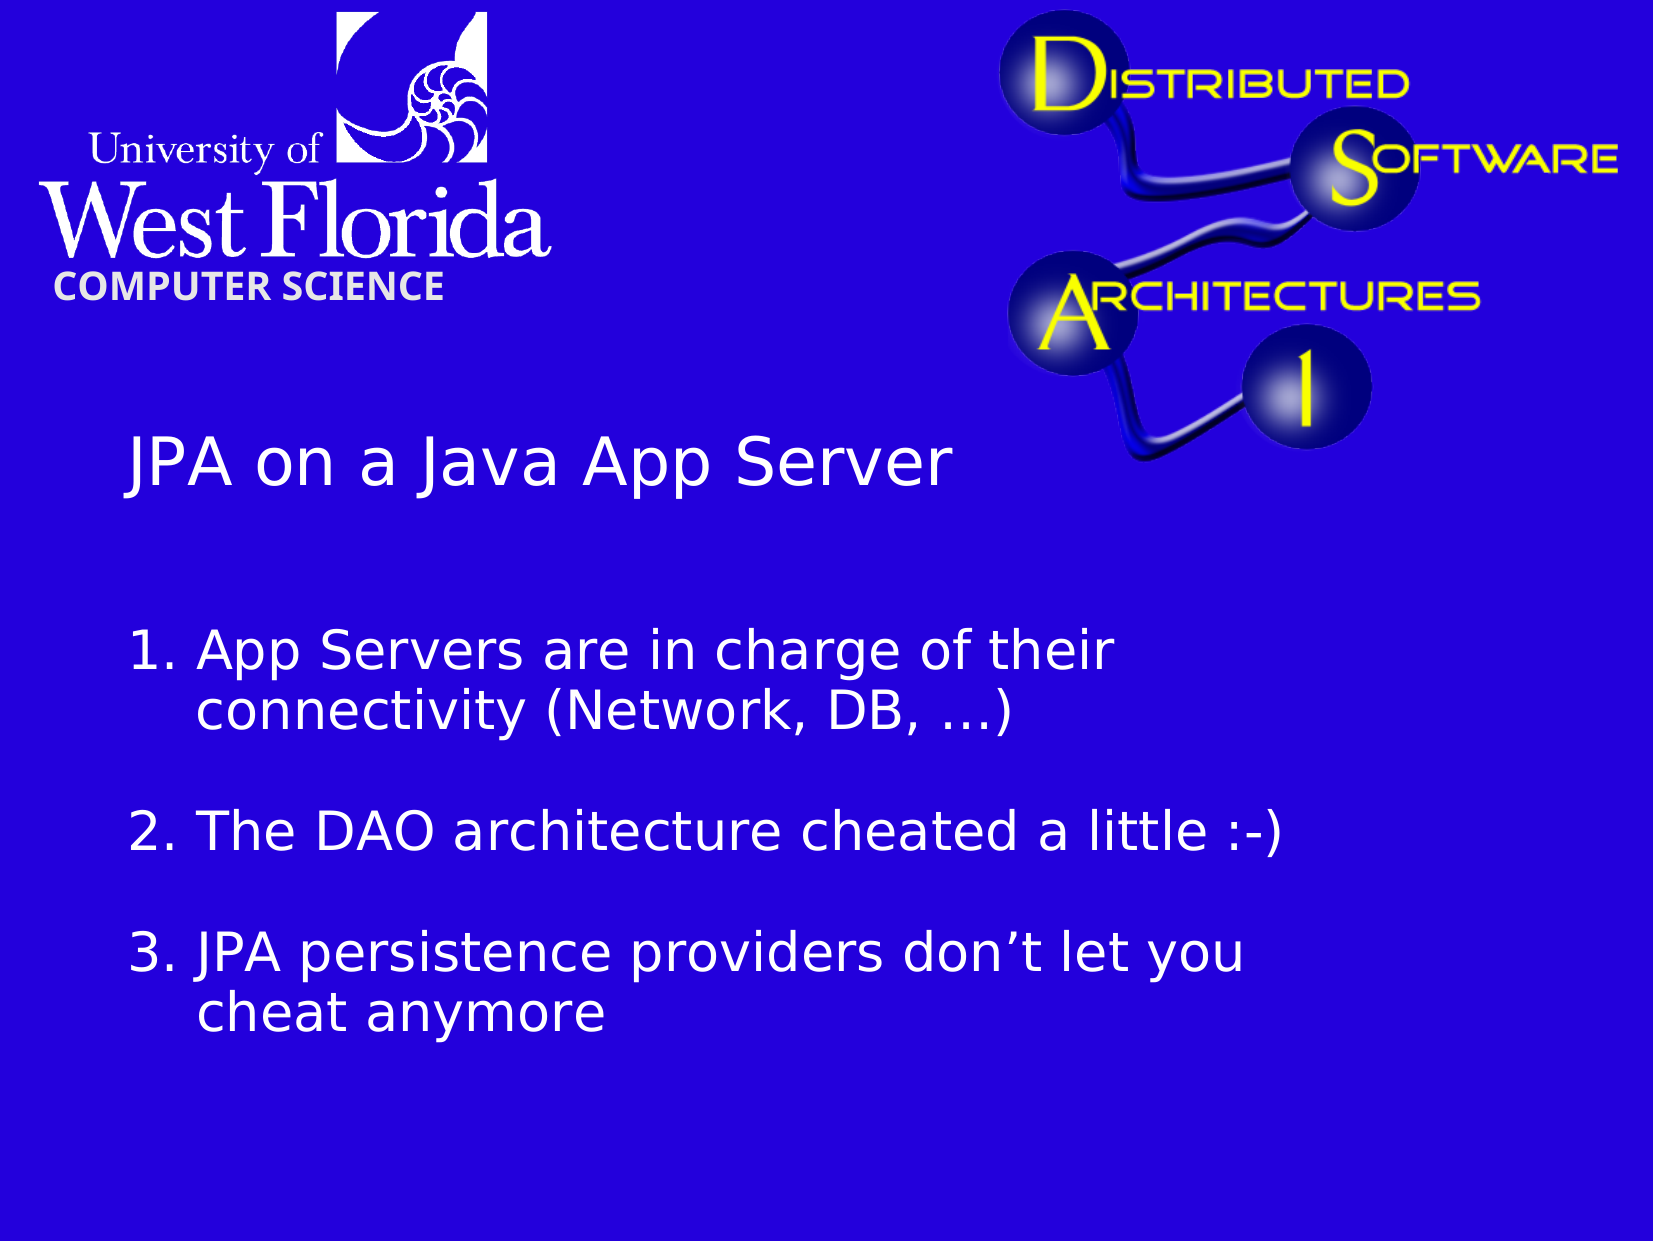

COMPUTER SCIENCE
JPA on a Java App Server
1. App Servers are in charge of their
 connectivity (Network, DB, …)
2. The DAO architecture cheated a little :-)
3. JPA persistence providers don’t let you
 cheat anymore